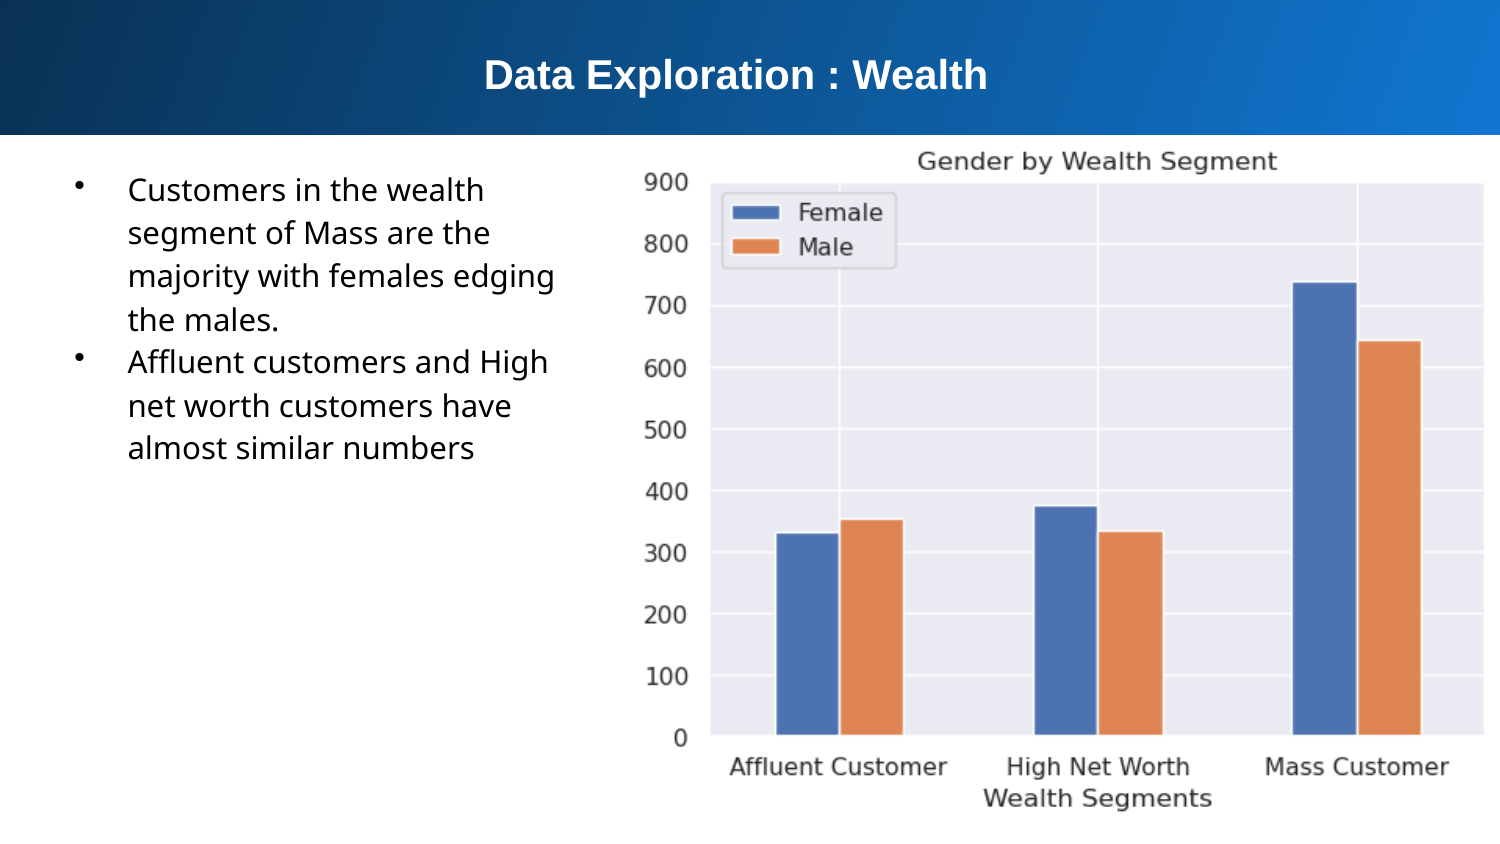

Data Exploration : Wealth
Customers in the wealth segment of Mass are the majority with females edging the males.
Affluent customers and High net worth customers have almost similar numbers